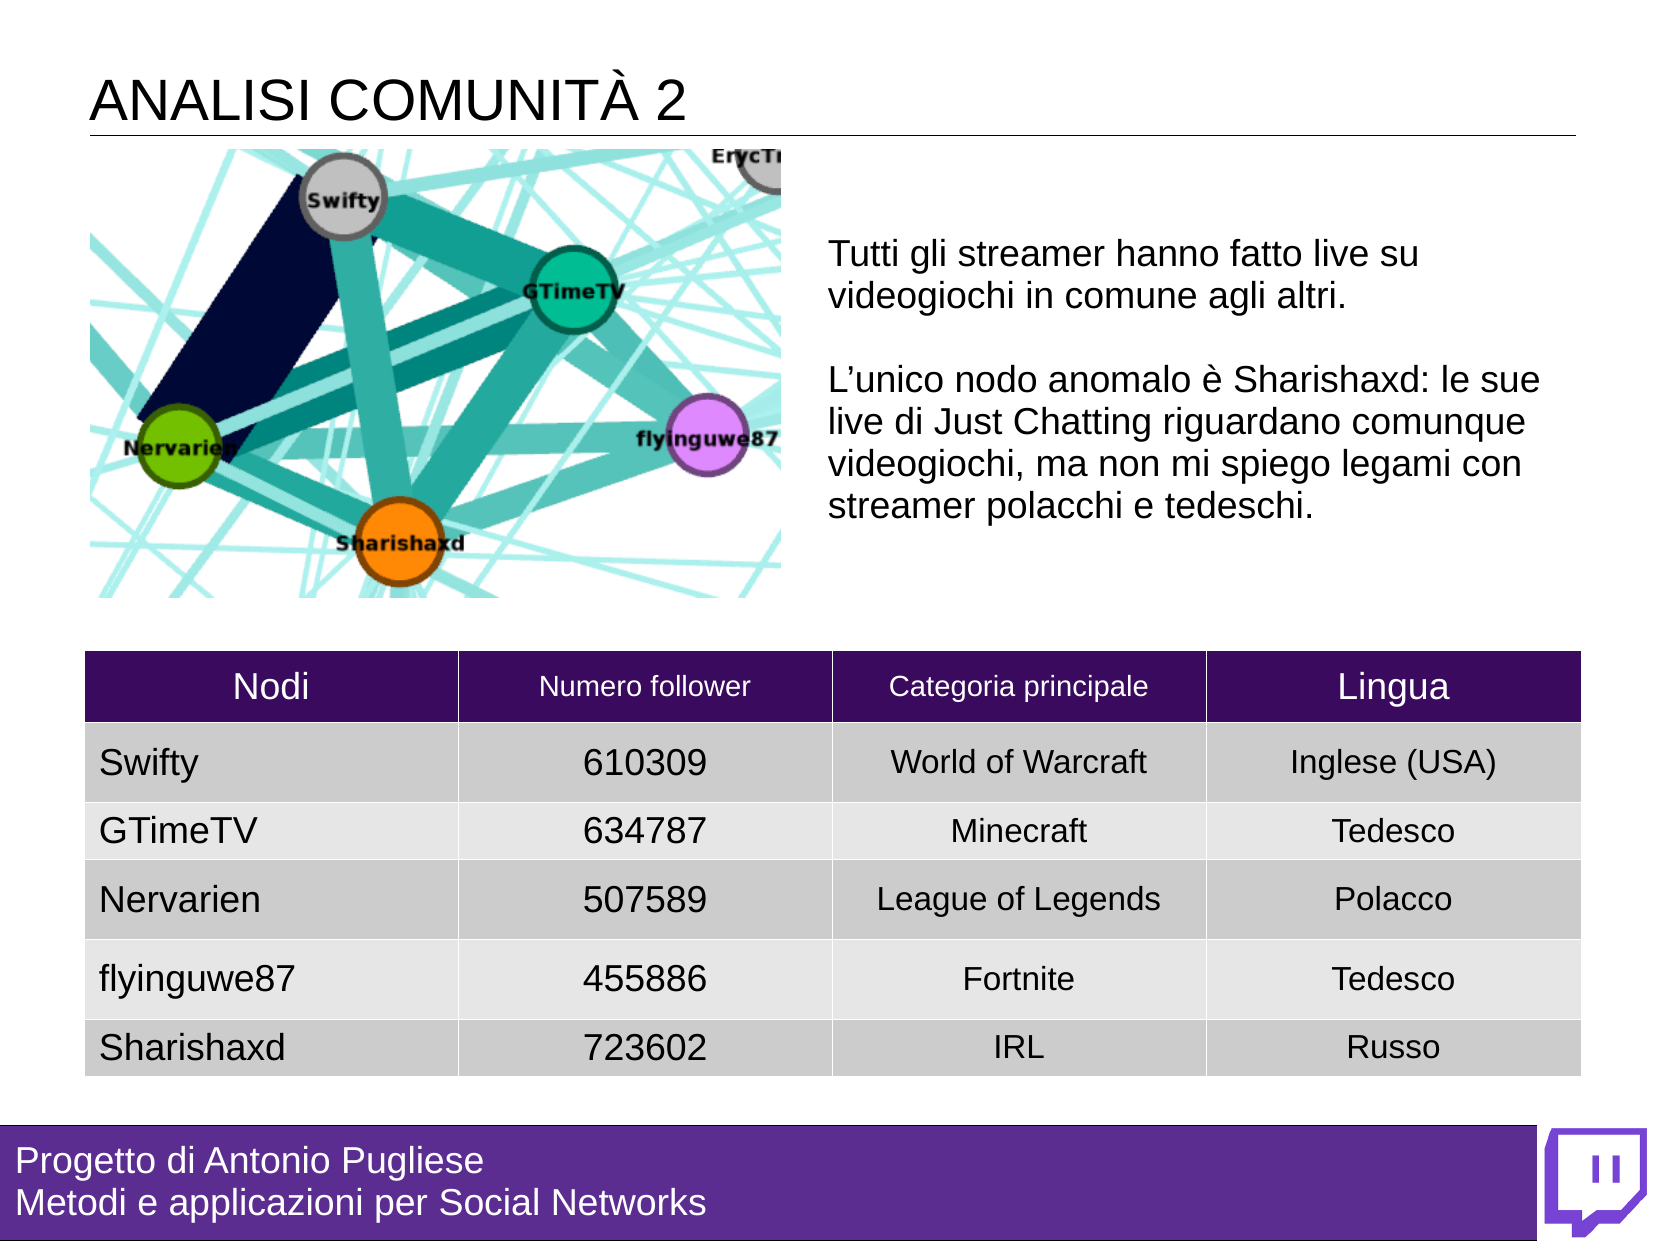

ANALISI COMUNITÀ 2
Tutti gli streamer hanno fatto live su videogiochi in comune agli altri.
L’unico nodo anomalo è Sharishaxd: le sue live di Just Chatting riguardano comunque videogiochi, ma non mi spiego legami con streamer polacchi e tedeschi.
| Nodi | Numero follower | Categoria principale | Lingua |
| --- | --- | --- | --- |
| Swifty | 610309 | World of Warcraft | Inglese (USA) |
| GTimeTV | 634787 | Minecraft | Tedesco |
| Nervarien | 507589 | League of Legends | Polacco |
| flyinguwe87 | 455886 | Fortnite | Tedesco |
| Sharishaxd | 723602 | IRL | Russo |
Progetto di Antonio Pugliese
Metodi e applicazioni per Social Networks